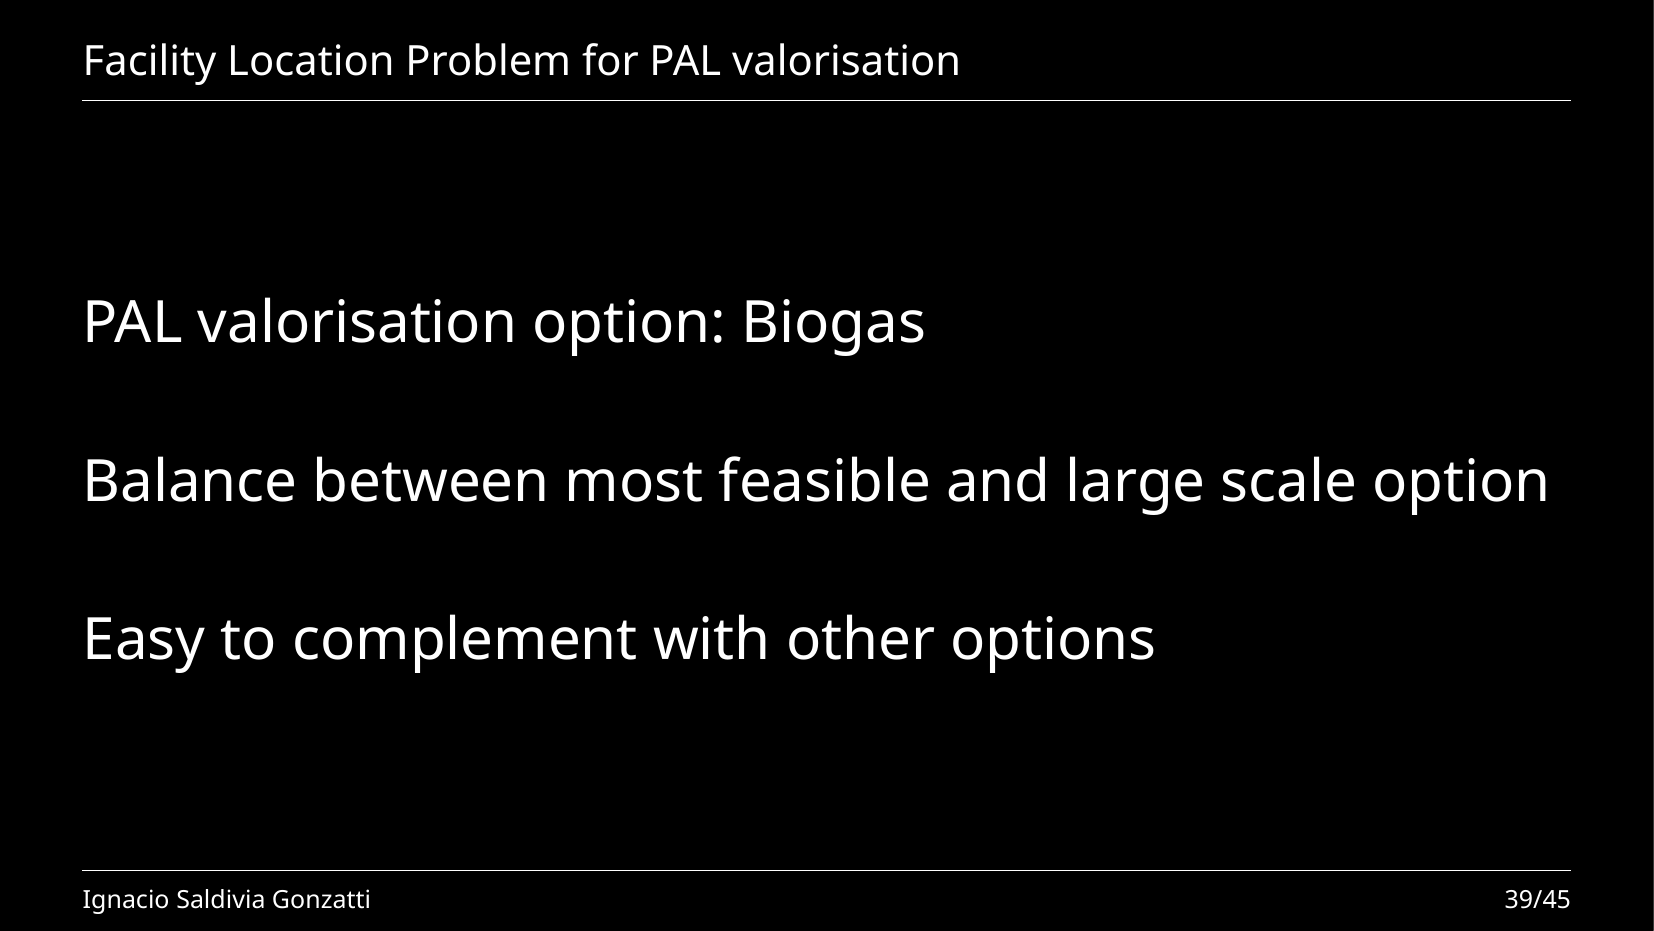

# Facility Location Problem for PAL valorisation
PAL valorisation option: Biogas
Balance between most feasible and large scale option
Easy to complement with other options
Ignacio Saldivia Gonzatti
39